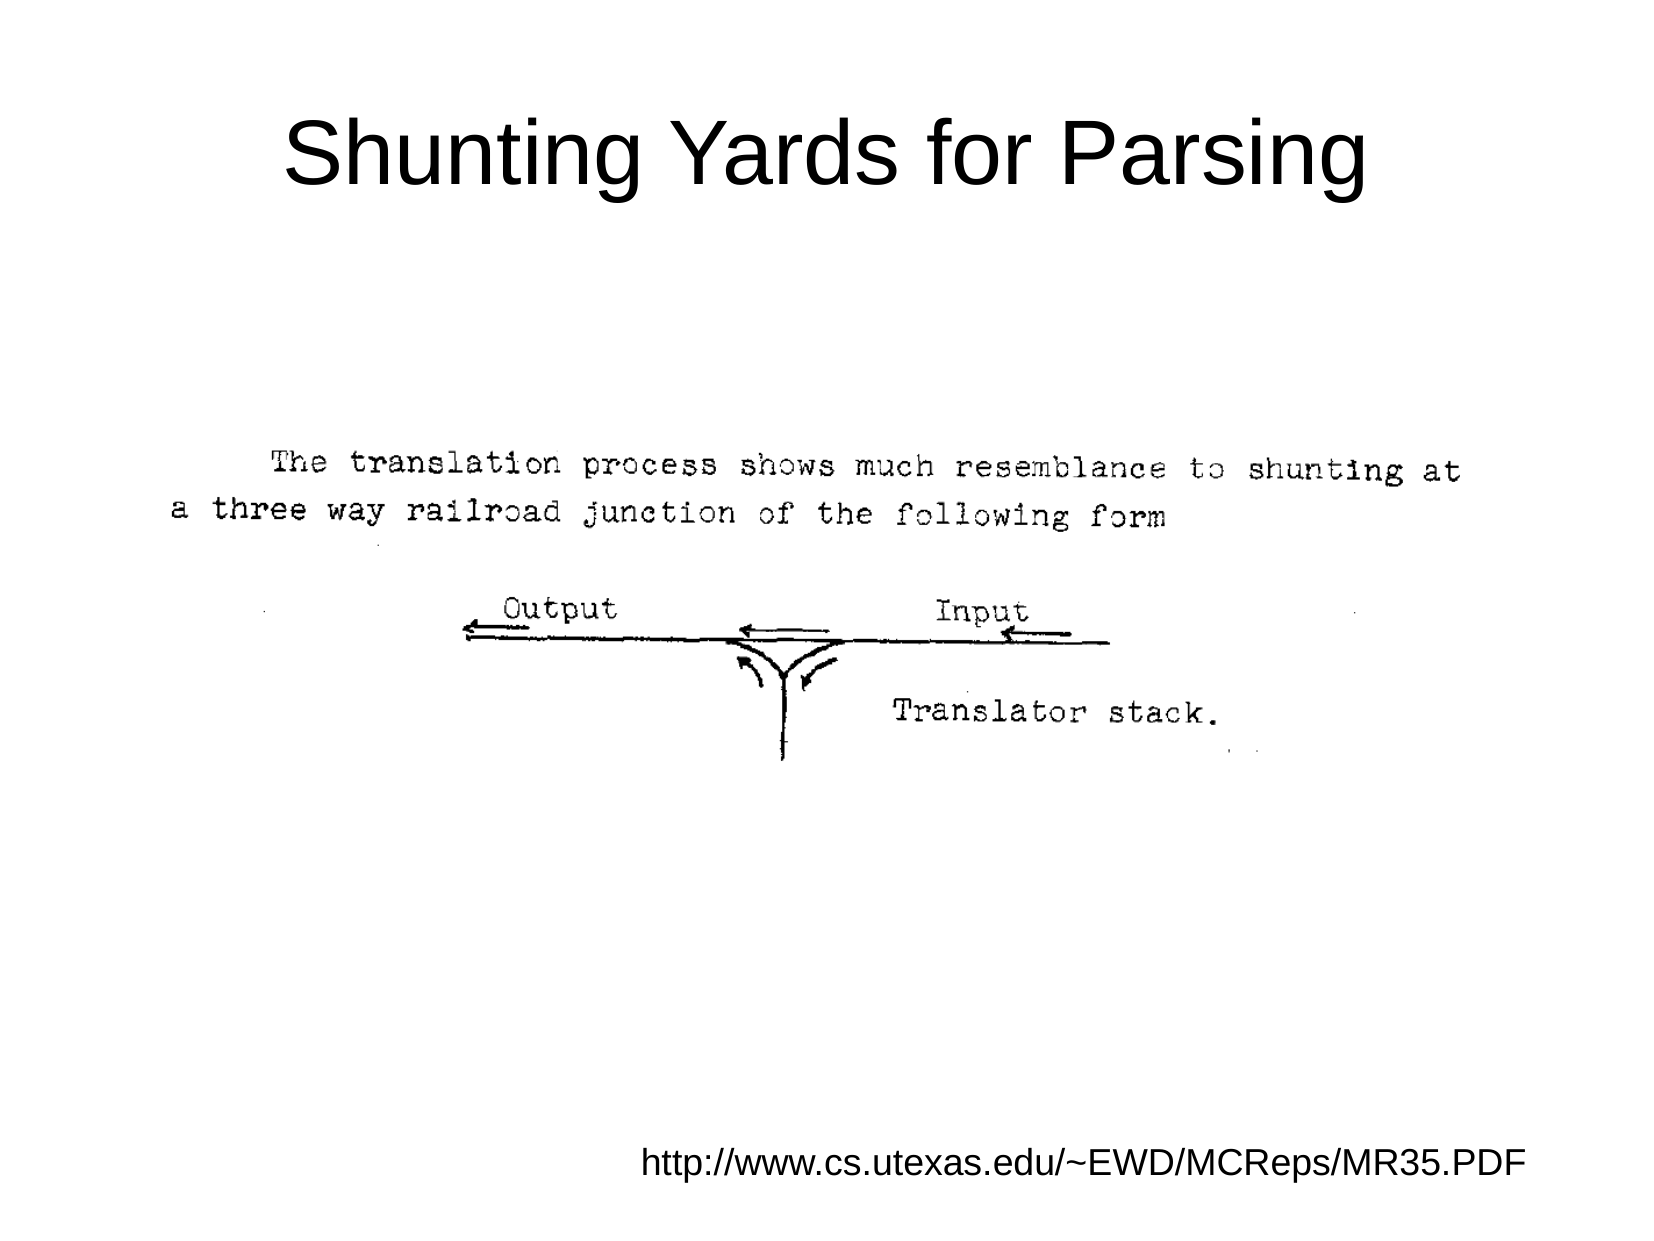

# Shunting Yards for Parsing
1
-
2
X
3
+
4
http://www.cs.utexas.edu/~EWD/MCReps/MR35.PDF